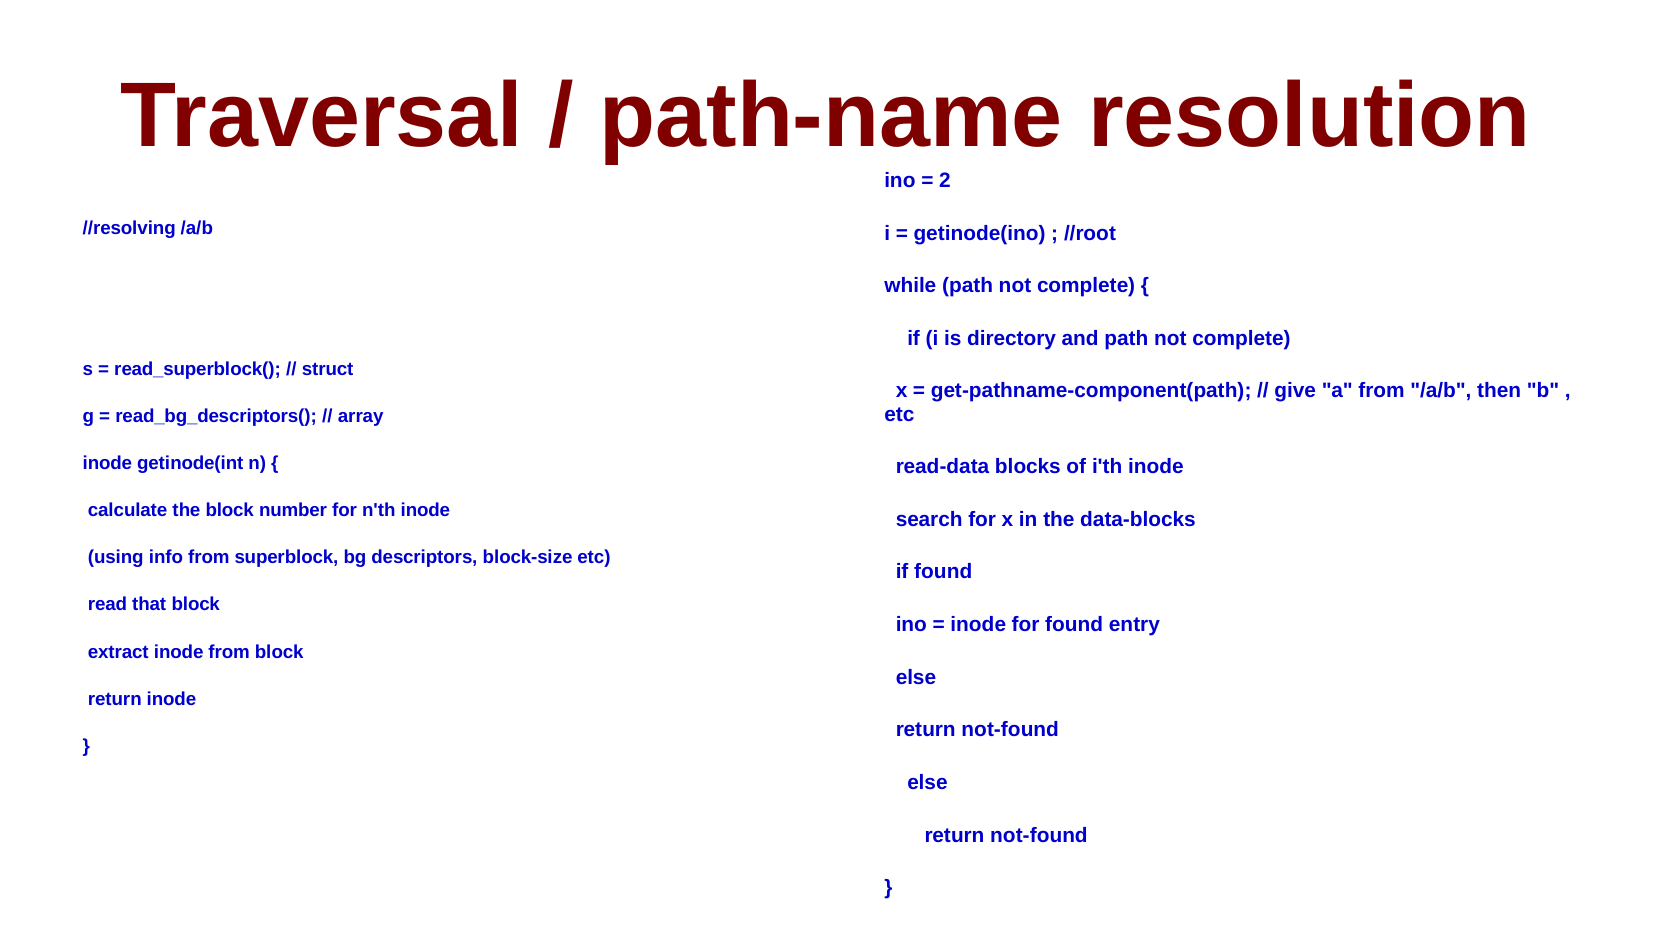

# Traversal / path-name resolution
ino = 2
i = getinode(ino) ; //root
while (path not complete) {
 if (i is directory and path not complete)
 x = get-pathname-component(path); // give "a" from "/a/b", then "b" , etc
 read-data blocks of i'th inode
 search for x in the data-blocks
 if found
 ino = inode for found entry
 else
 return not-found
 else
 return not-found
}
//resolving /a/b
s = read_superblock(); // struct
g = read_bg_descriptors(); // array
inode getinode(int n) {
 calculate the block number for n'th inode
 (using info from superblock, bg descriptors, block-size etc)
 read that block
 extract inode from block
 return inode
}